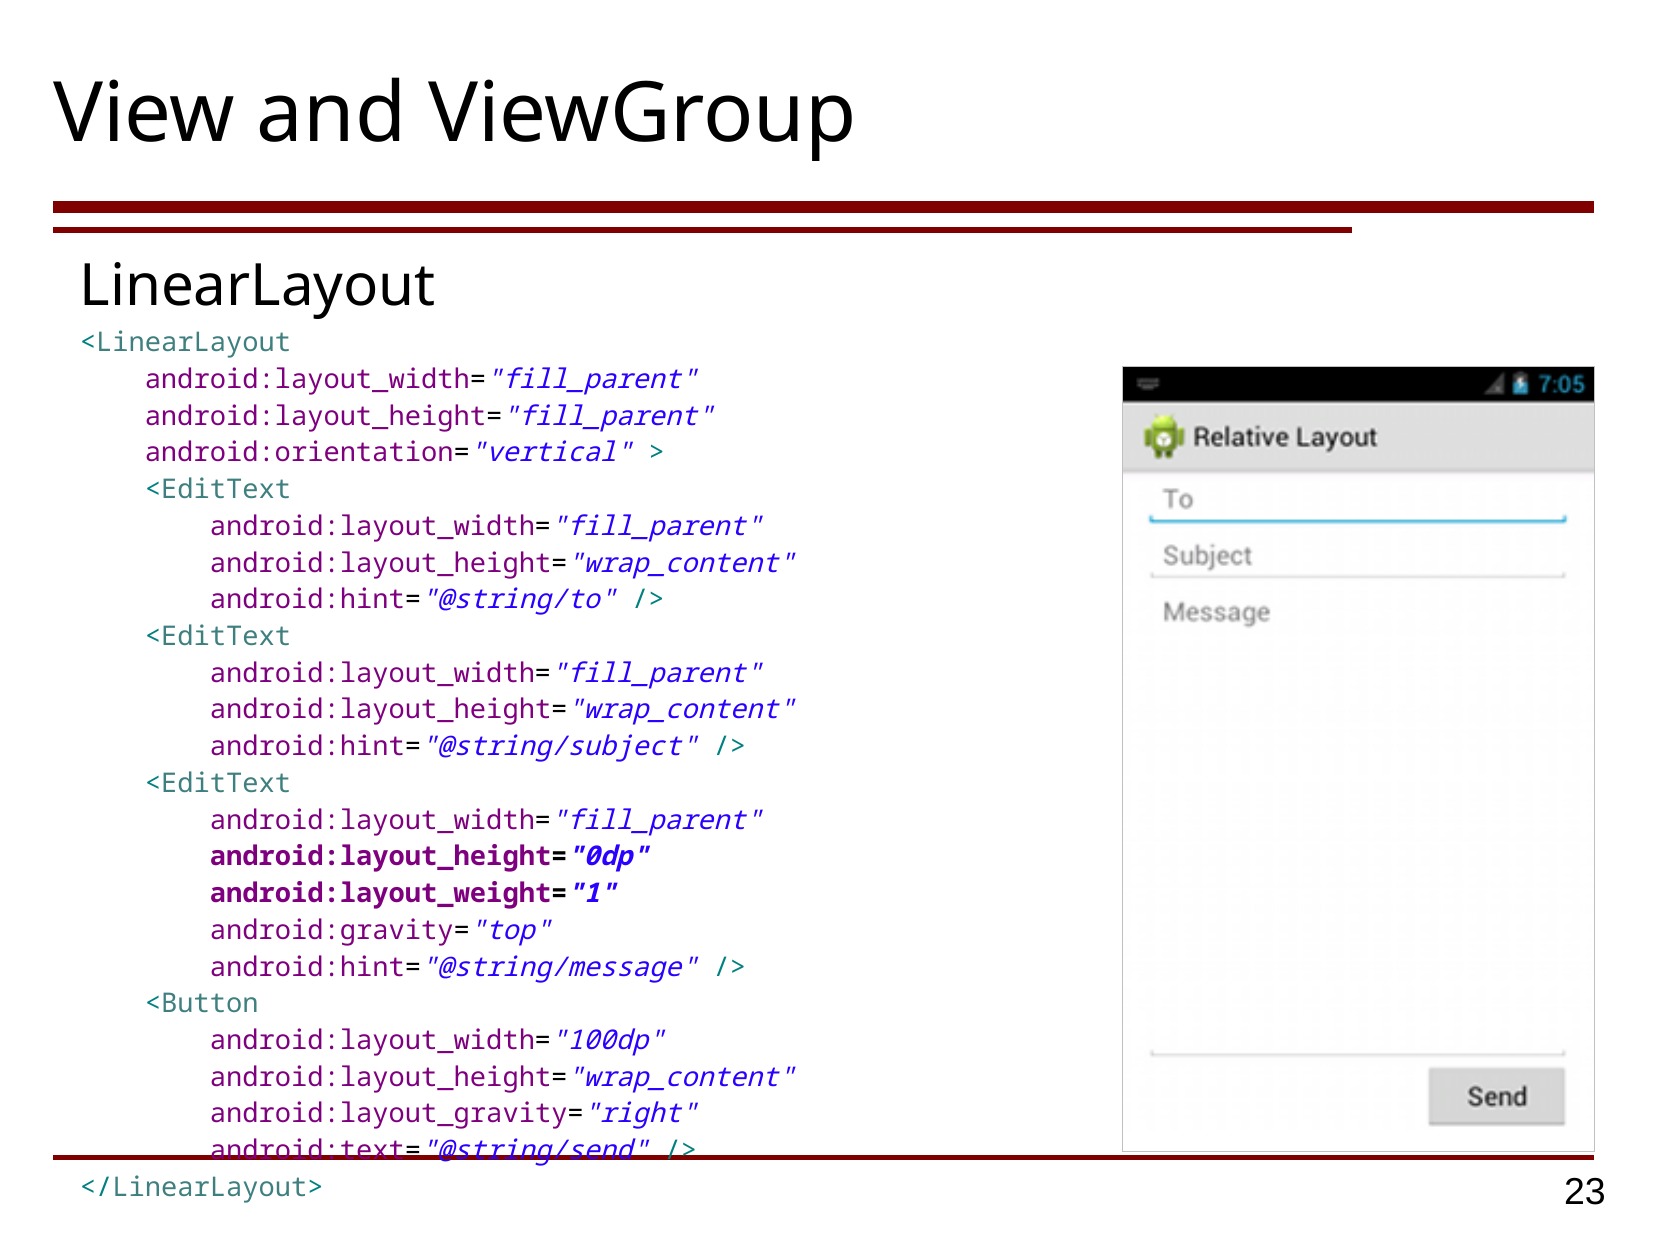

# View and ViewGroup
LinearLayout
<LinearLayout
 android:layout_width="fill_parent"
 android:layout_height="fill_parent"
 android:orientation="vertical" >
 <EditText
 android:layout_width="fill_parent"
 android:layout_height="wrap_content"
 android:hint="@string/to" />
 <EditText
 android:layout_width="fill_parent"
 android:layout_height="wrap_content"
 android:hint="@string/subject" />
 <EditText
 android:layout_width="fill_parent"
 android:layout_height="0dp"
 android:layout_weight="1"
 android:gravity="top"
 android:hint="@string/message" />
 <Button
 android:layout_width="100dp"
 android:layout_height="wrap_content"
 android:layout_gravity="right"
 android:text="@string/send" />
</LinearLayout>